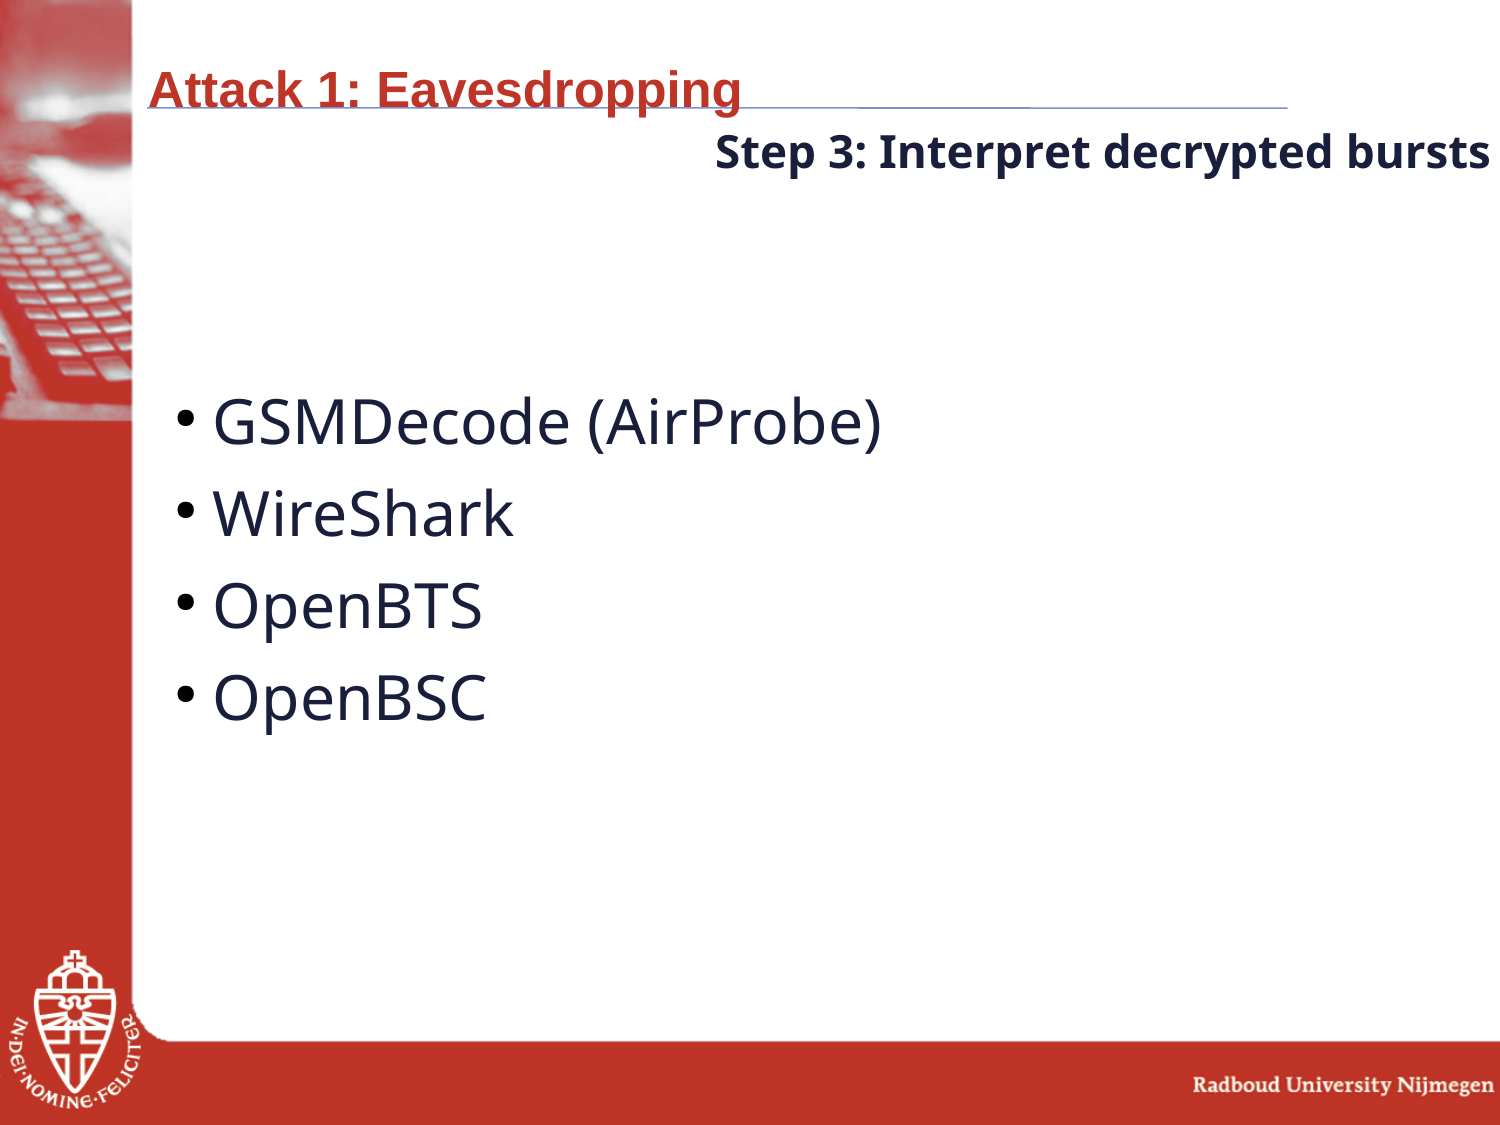

# Attack 1: Eavesdropping
Step 3: Interpret decrypted bursts
 GSMDecode (AirProbe)
 WireShark
 OpenBTS
 OpenBSC